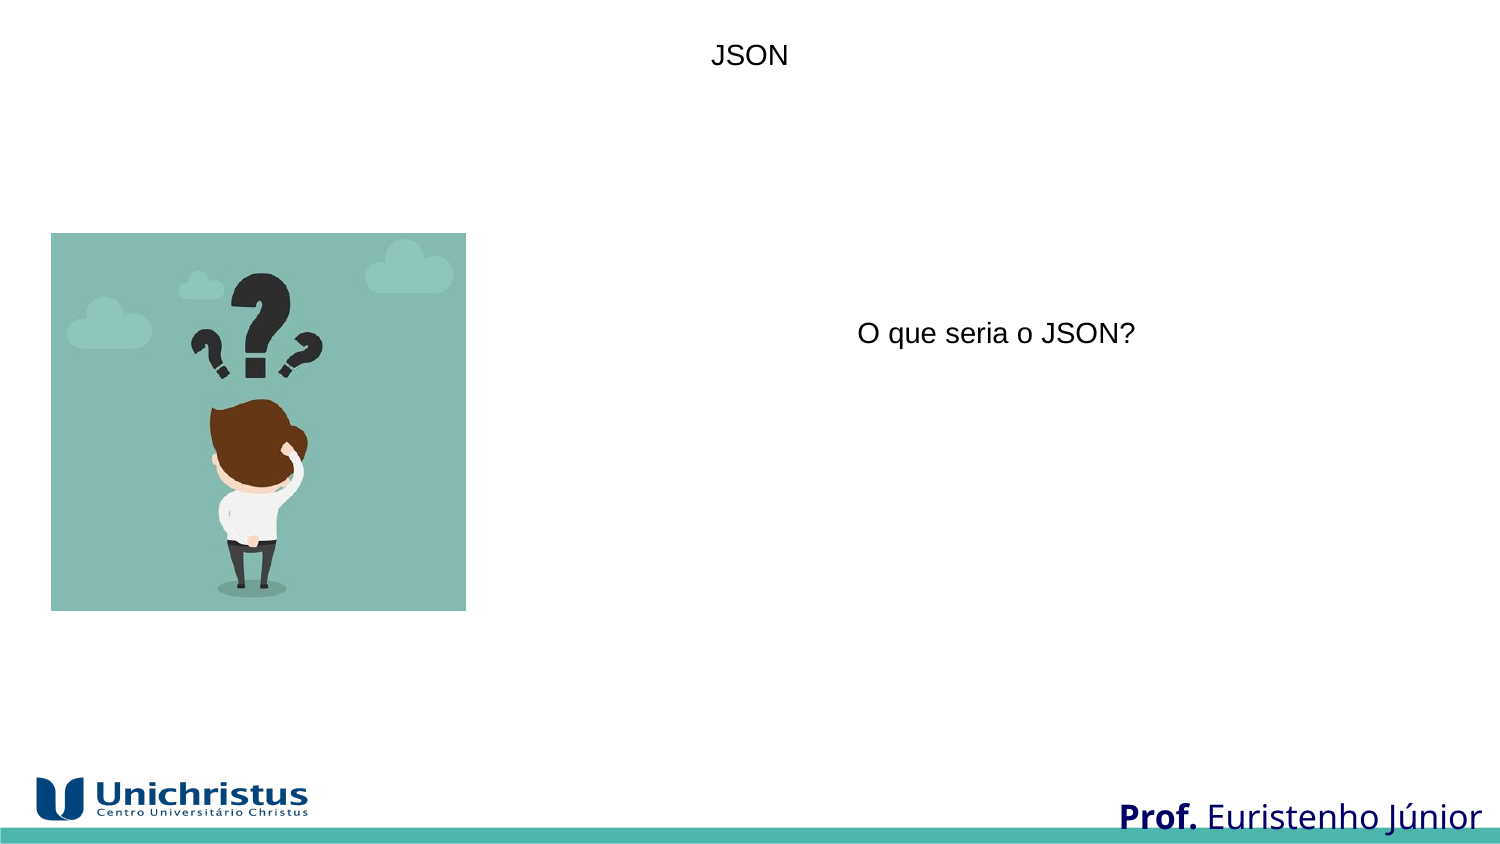

# JSON
O que seria o JSON?